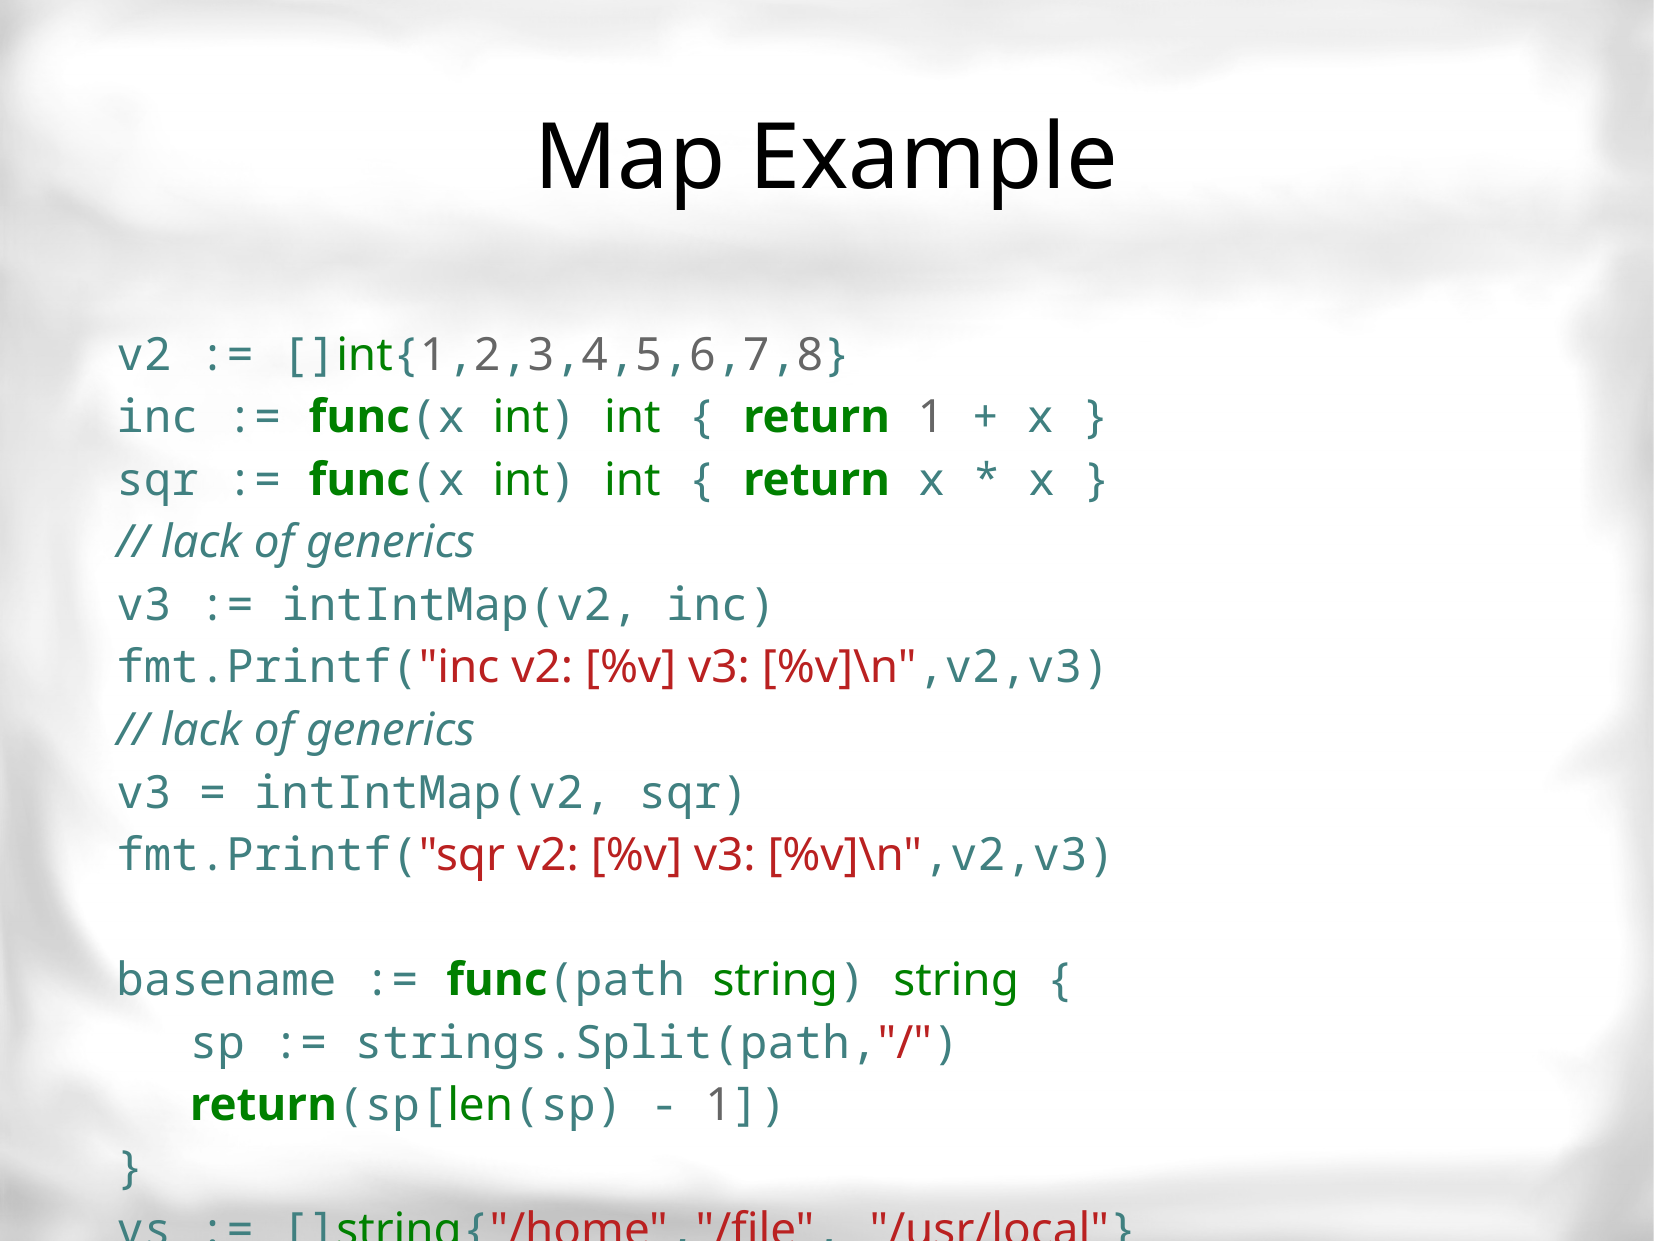

# Map Example
	v2 := []int{1,2,3,4,5,6,7,8}
	inc := func(x int) int { return 1 + x }
	sqr := func(x int) int { return x * x }
	// lack of generics
	v3 := intIntMap(v2, inc)
	fmt.Printf("inc v2: [%v] v3: [%v]\n",v2,v3)
	// lack of generics
	v3 = intIntMap(v2, sqr)
	fmt.Printf("sqr v2: [%v] v3: [%v]\n",v2,v3)
	basename := func(path string) string {
		sp := strings.Split(path,"/")
		return(sp[len(sp) - 1])
	}
	vs := []string{"/home","/file", "/usr/local"}
	vs2 := strStrMap( vs, basename )
	fmt.Printf("basename vs: [%v] vs2: [%v]\n",vs,vs2)